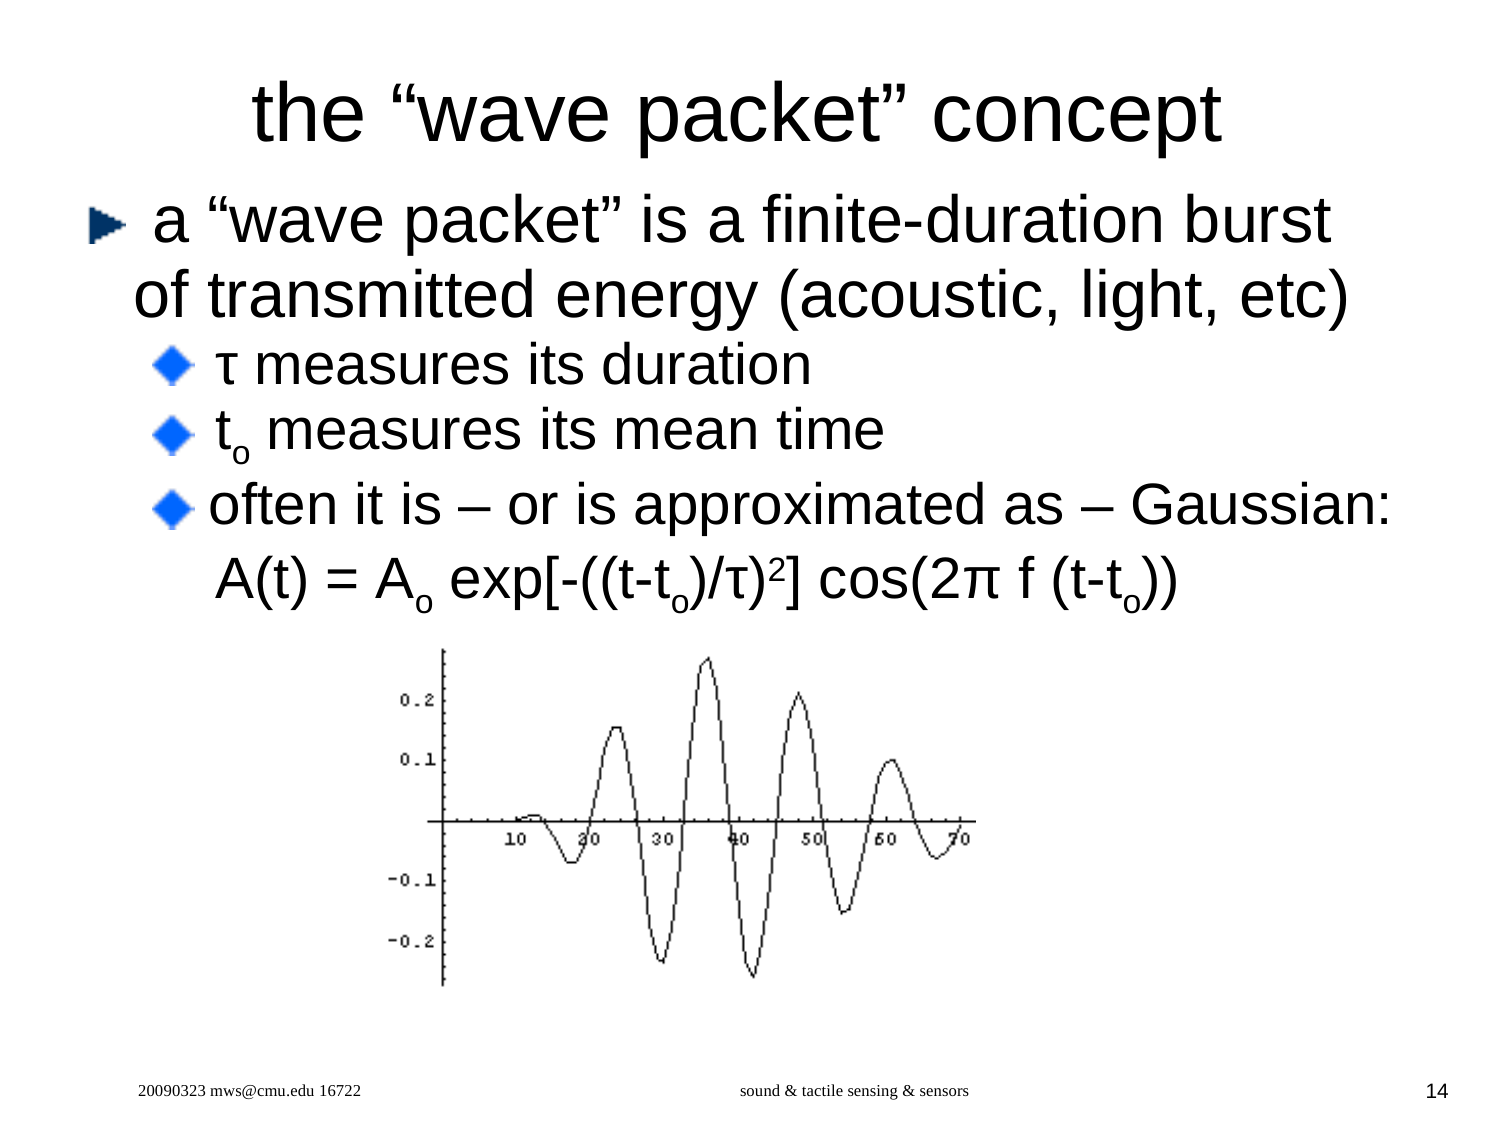

# the “wave packet” concept
 a “wave packet” is a finite-duration burst
of transmitted energy (acoustic, light, etc)
 τ measures its duration
 to measures its mean time
 often it is – or is approximated as – Gaussian:
 A(t) = Ao exp[-((t-to)/τ)2] cos(2π f (t-to))
14
20090323 mws@cmu.edu 16722
sound & tactile sensing & sensors